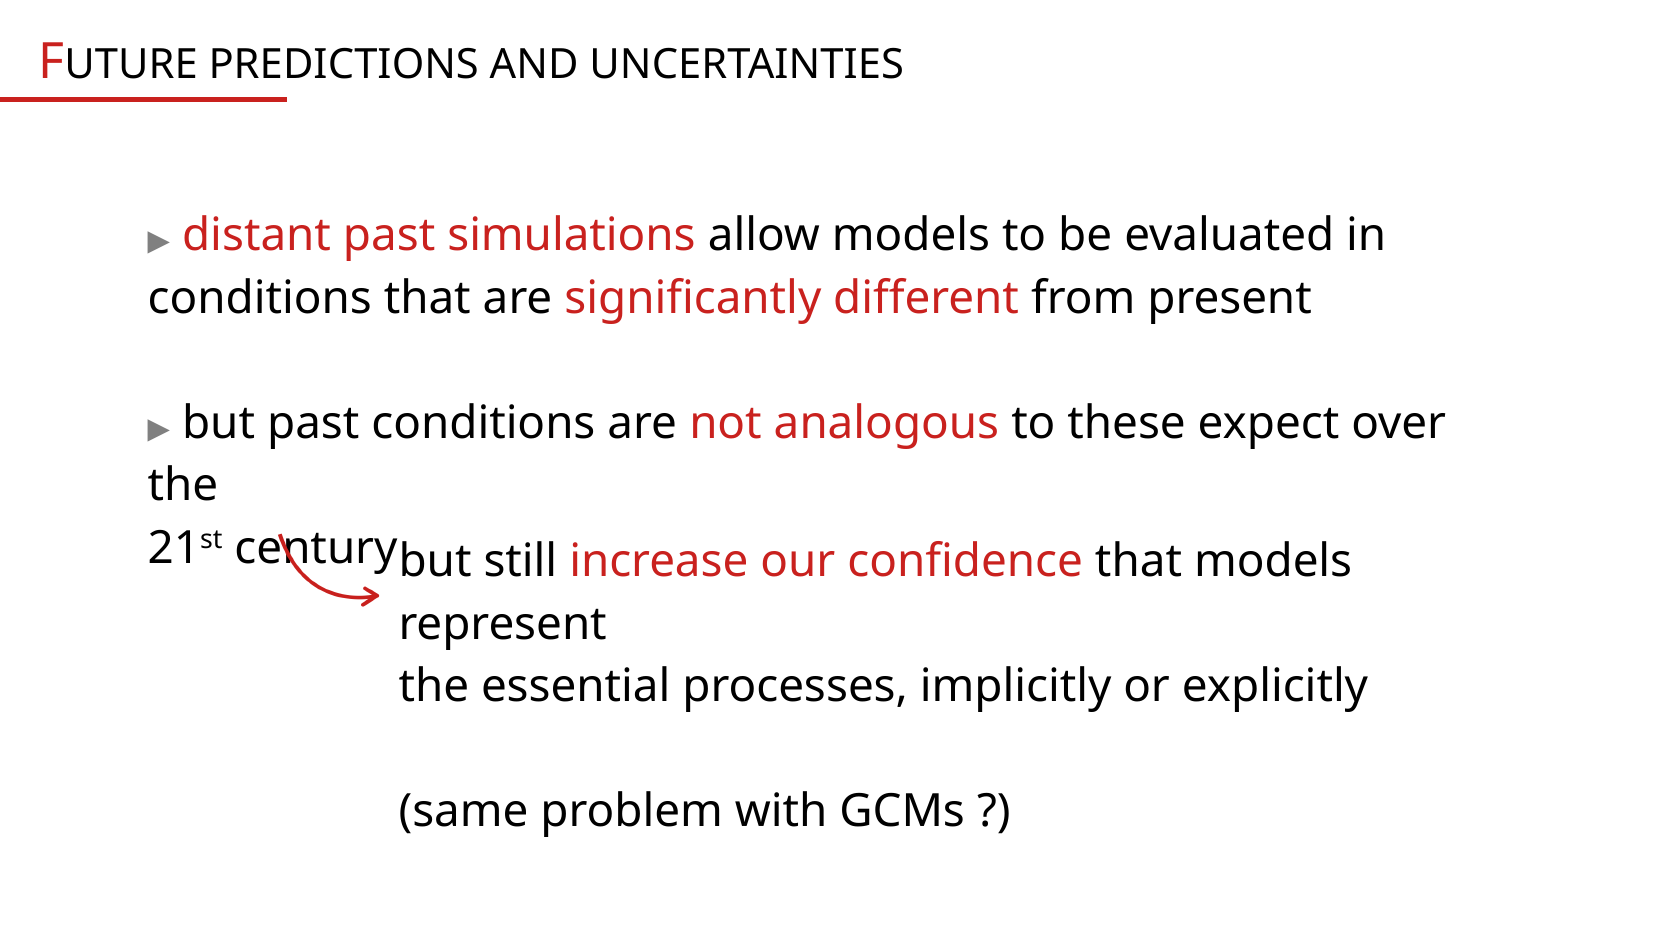

FUTURE PREDICTIONS AND UNCERTAINTIES
▶ distant past simulations allow models to be evaluated in conditions that are significantly different from present
▶ but past conditions are not analogous to these expect over the
21st century
but still increase our confidence that models represent
the essential processes, implicitly or explicitly
(same problem with GCMs ?)